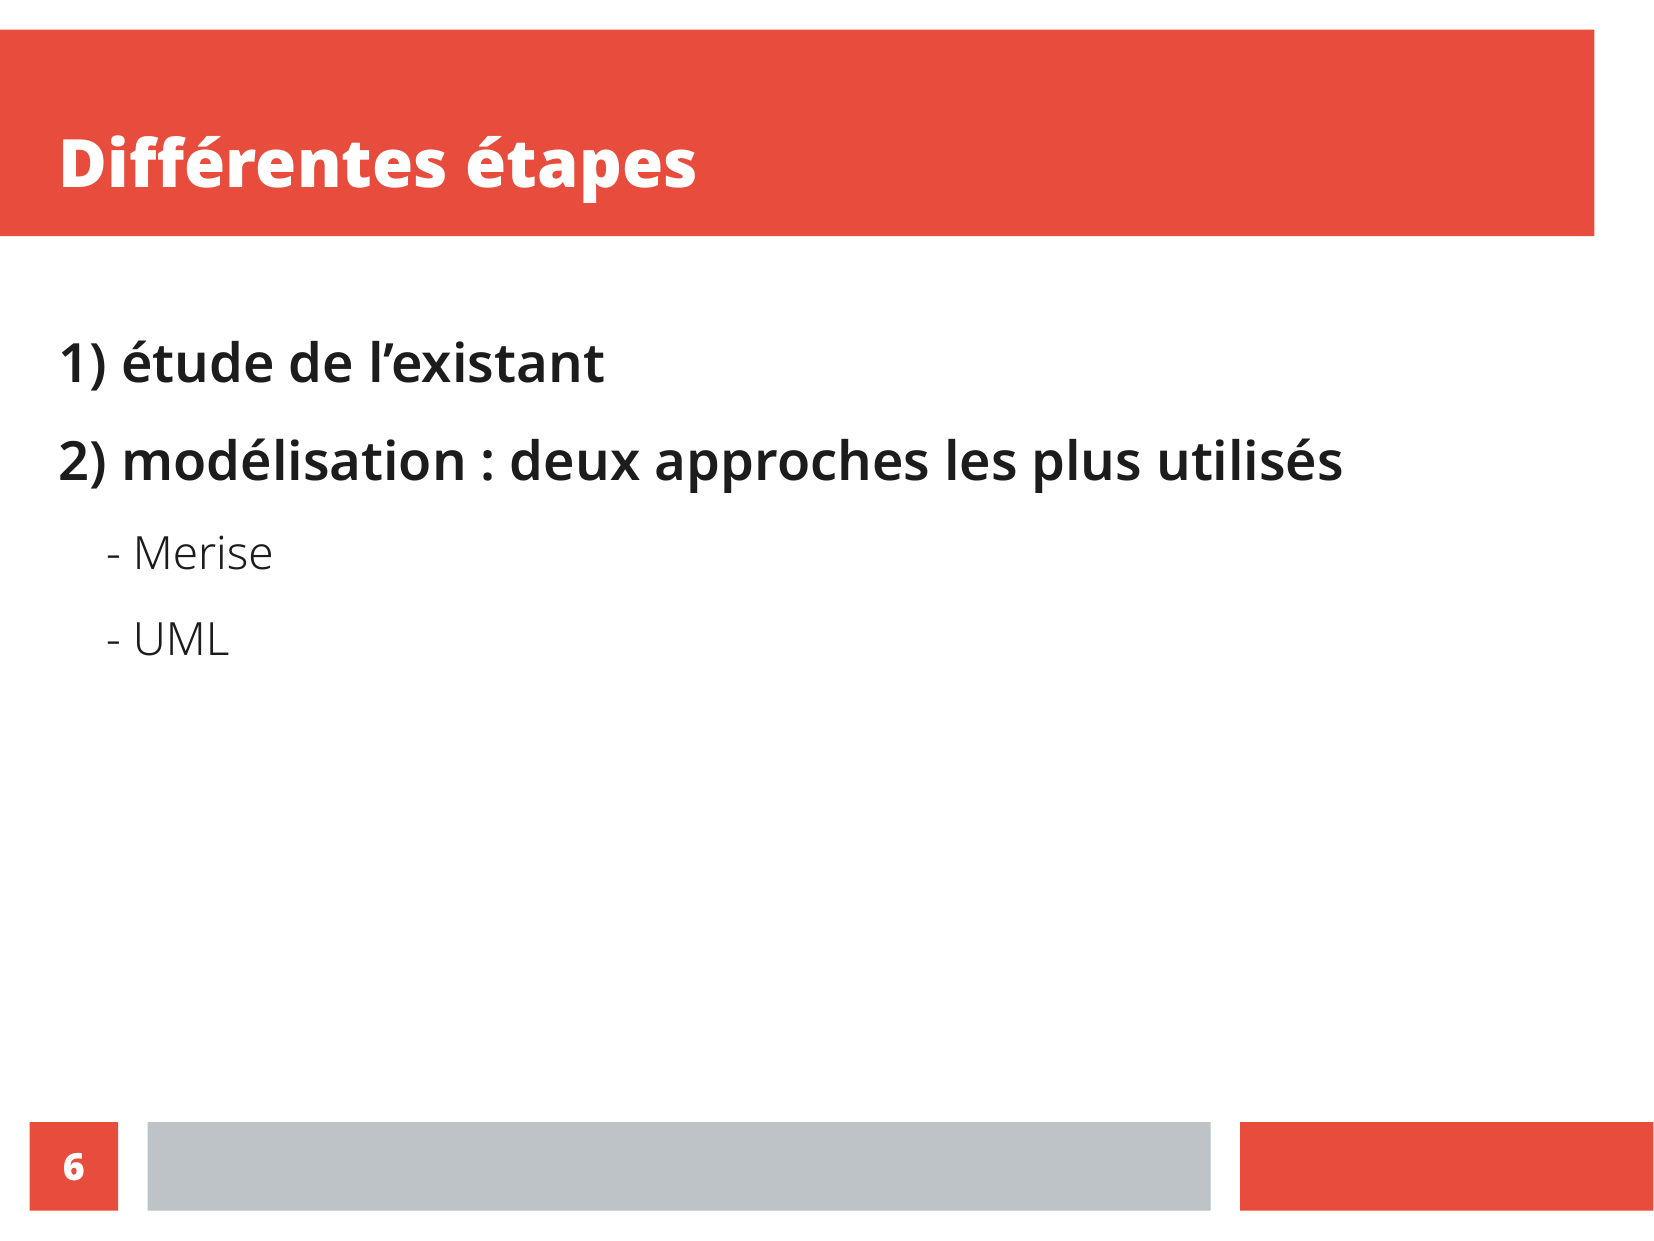

# Différentes étapes
1) étude de l’existant
2) modélisation : deux approches les plus utilisés
- Merise
- UML
6